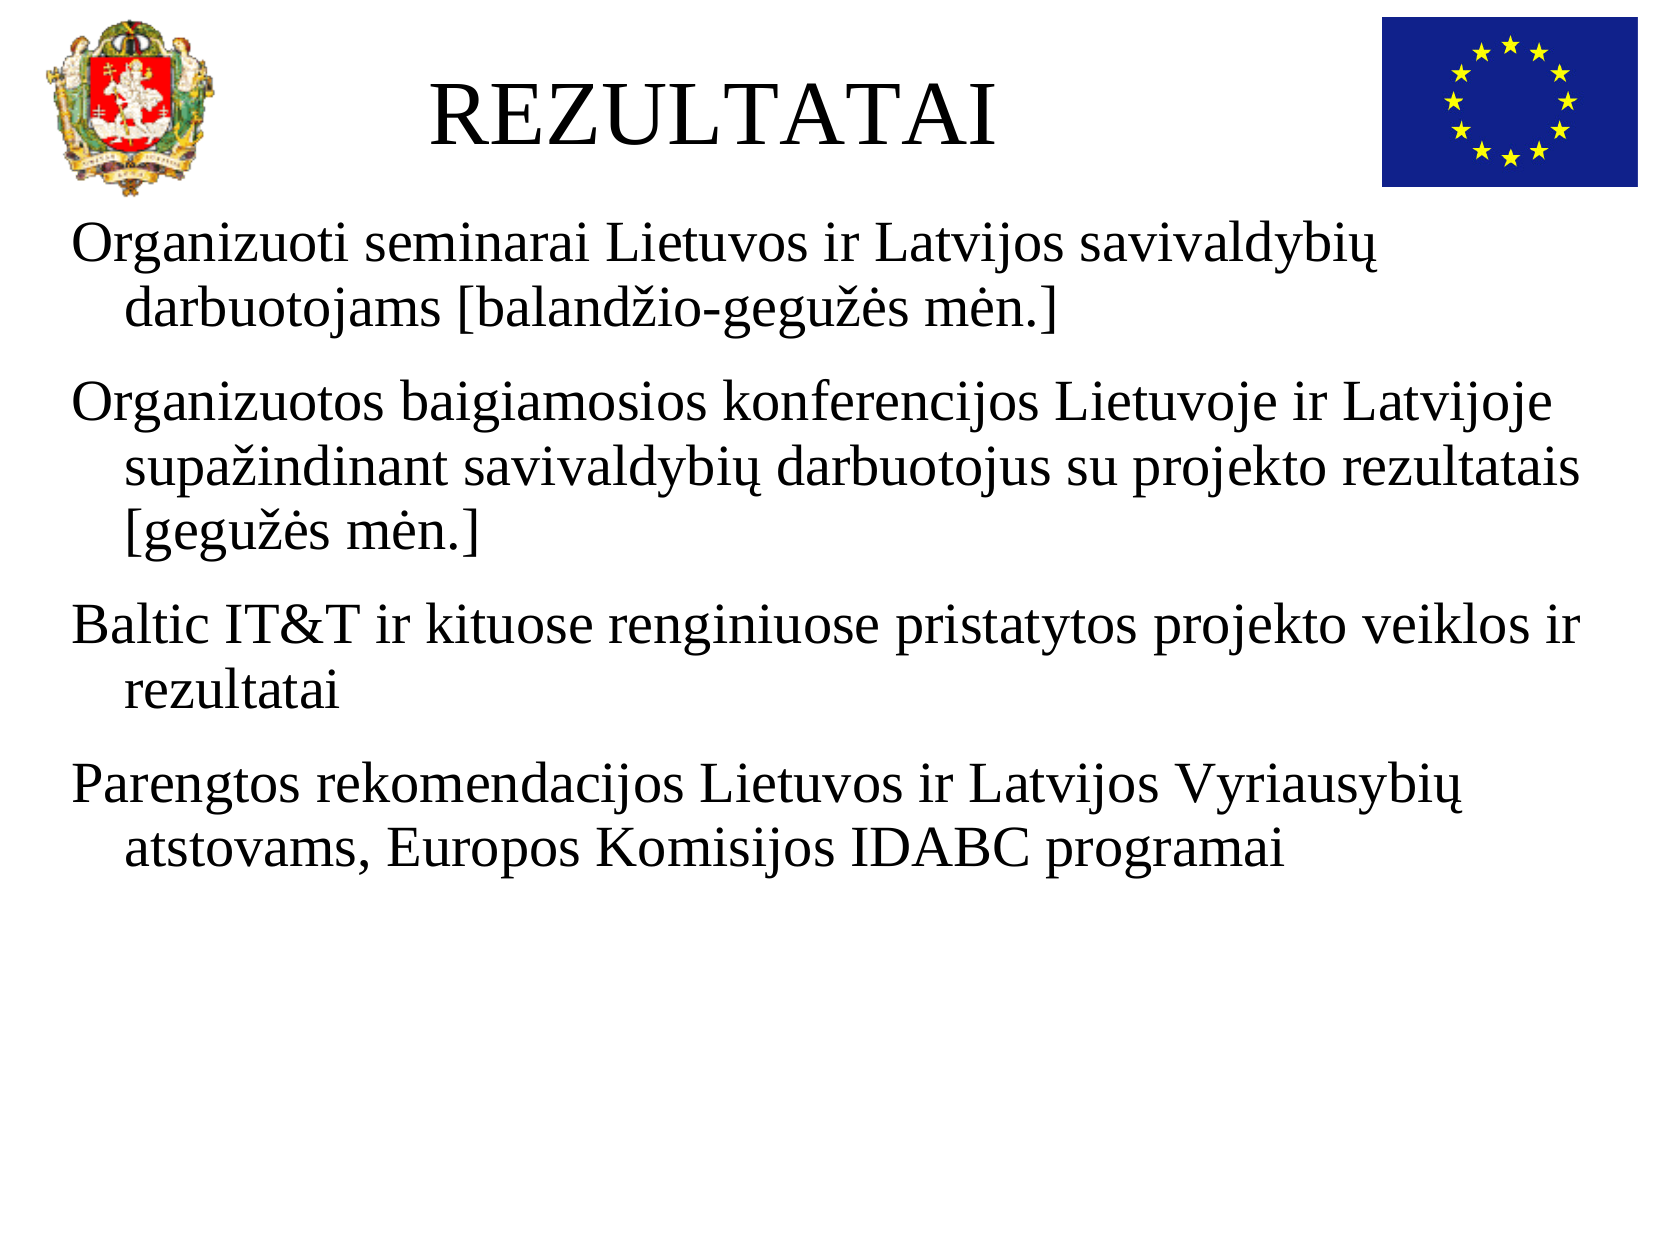

# REZULTATAI
Organizuoti seminarai Lietuvos ir Latvijos savivaldybių darbuotojams [balandžio-gegužės mėn.]
Organizuotos baigiamosios konferencijos Lietuvoje ir Latvijoje supažindinant savivaldybių darbuotojus su projekto rezultatais [gegužės mėn.]
Baltic IT&T ir kituose renginiuose pristatytos projekto veiklos ir rezultatai
Parengtos rekomendacijos Lietuvos ir Latvijos Vyriausybių atstovams, Europos Komisijos IDABC programai